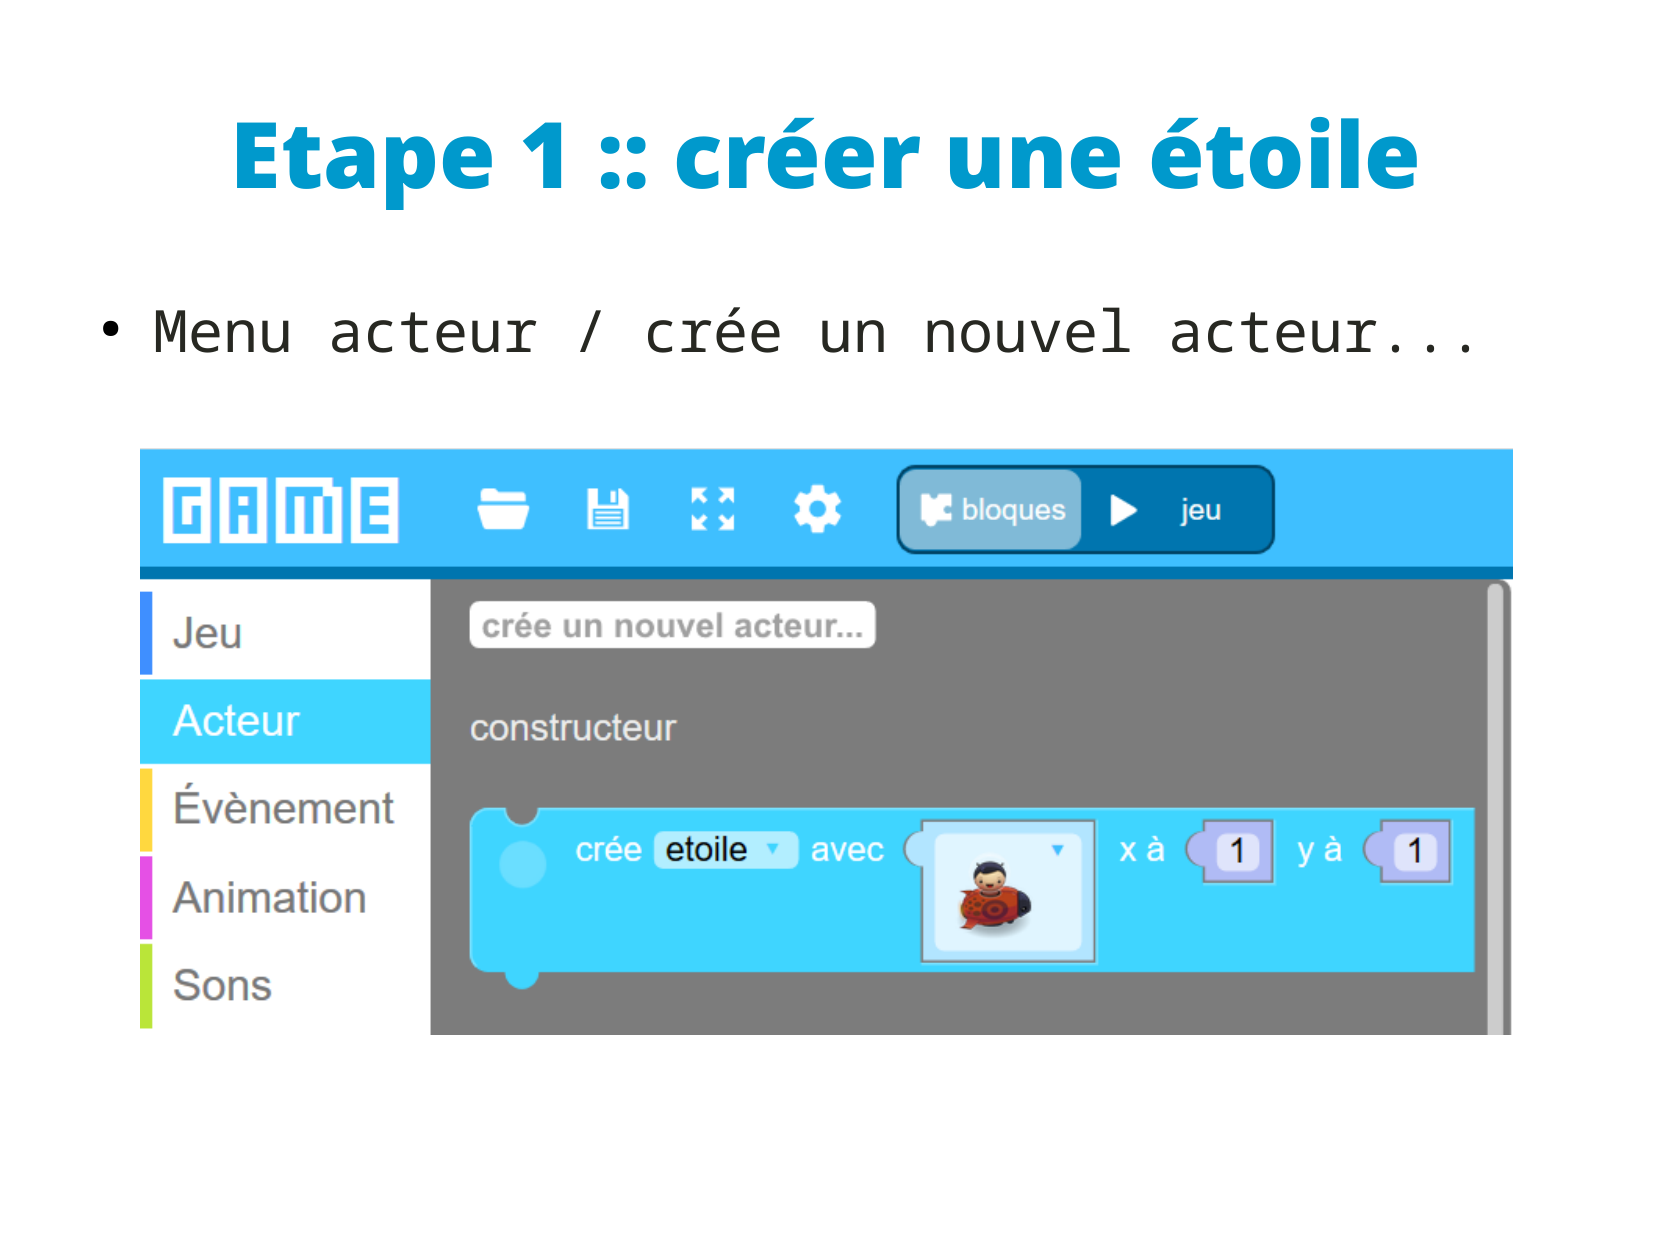

# Etape 1 :: créer une étoile
Menu acteur / crée un nouvel acteur...